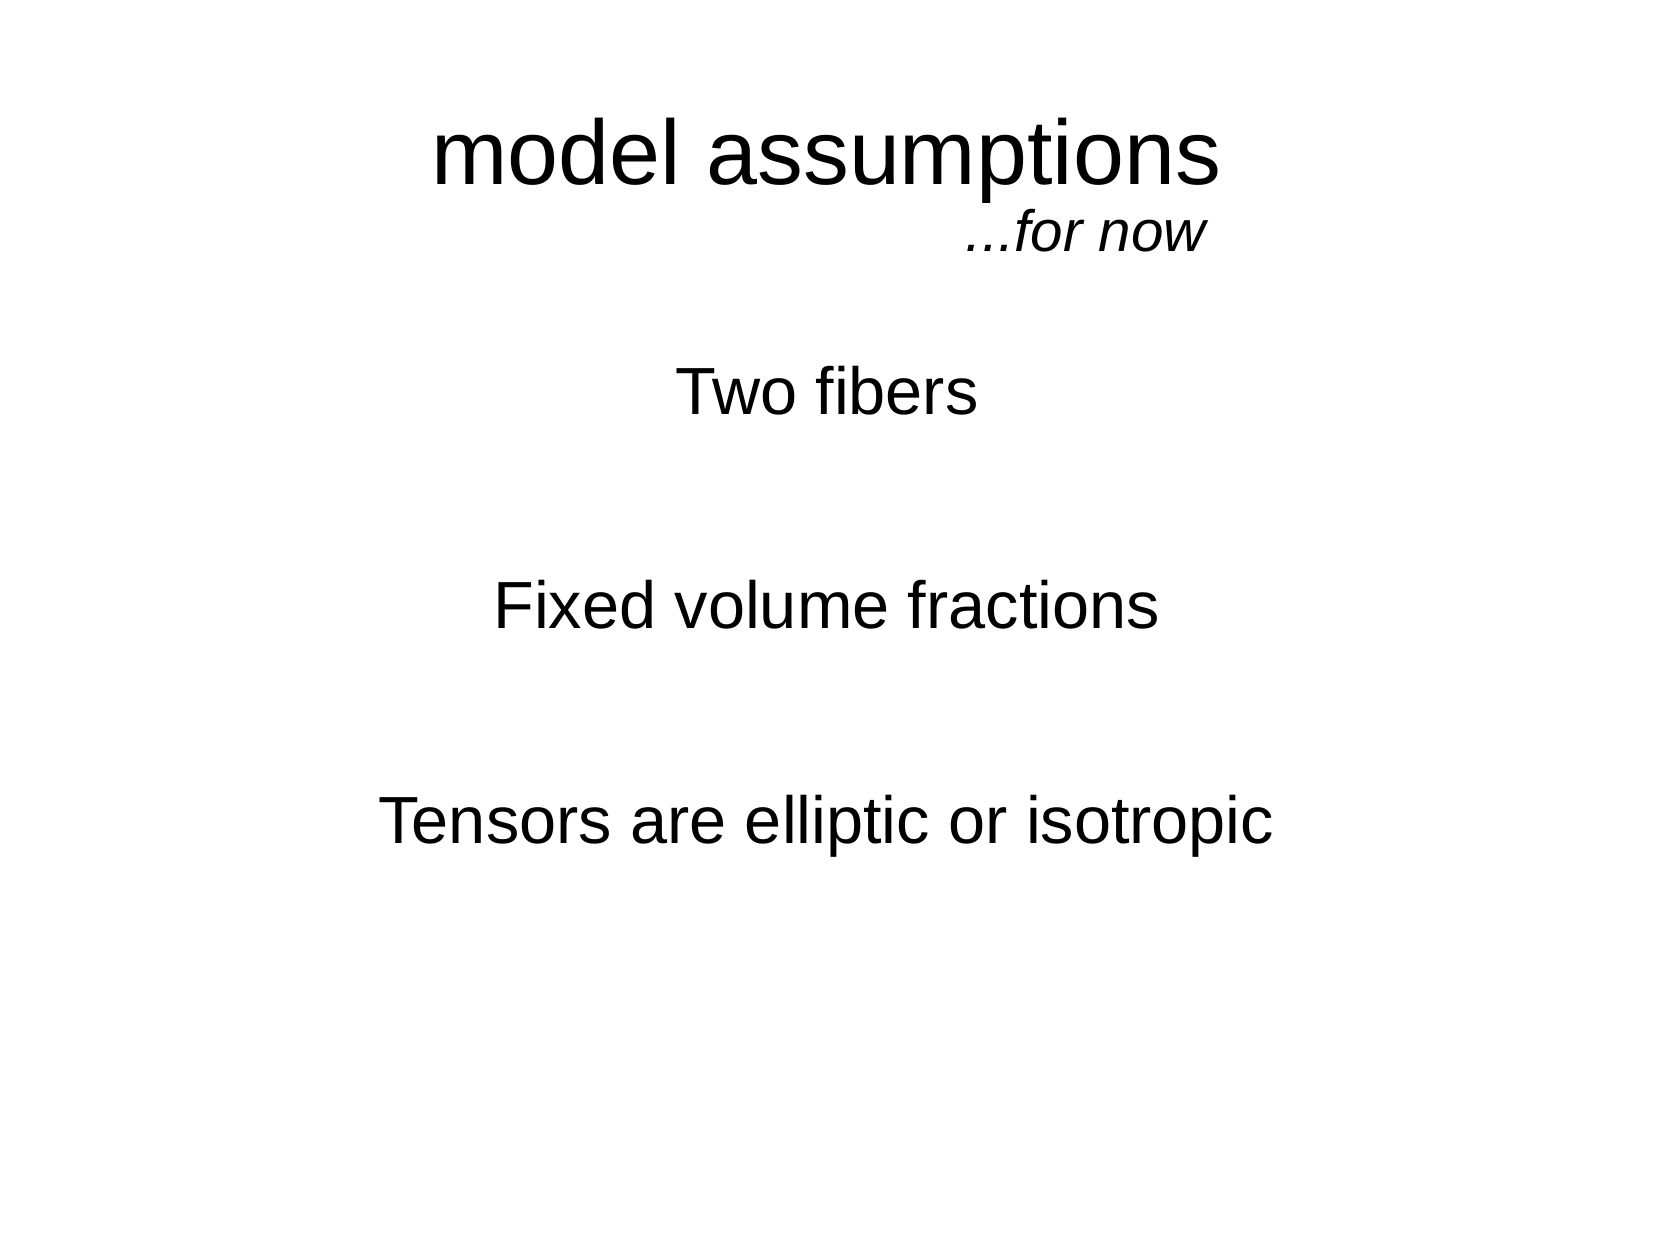

# model assumptions
...for now
Two fibers
Fixed volume fractions
Tensors are elliptic or isotropic